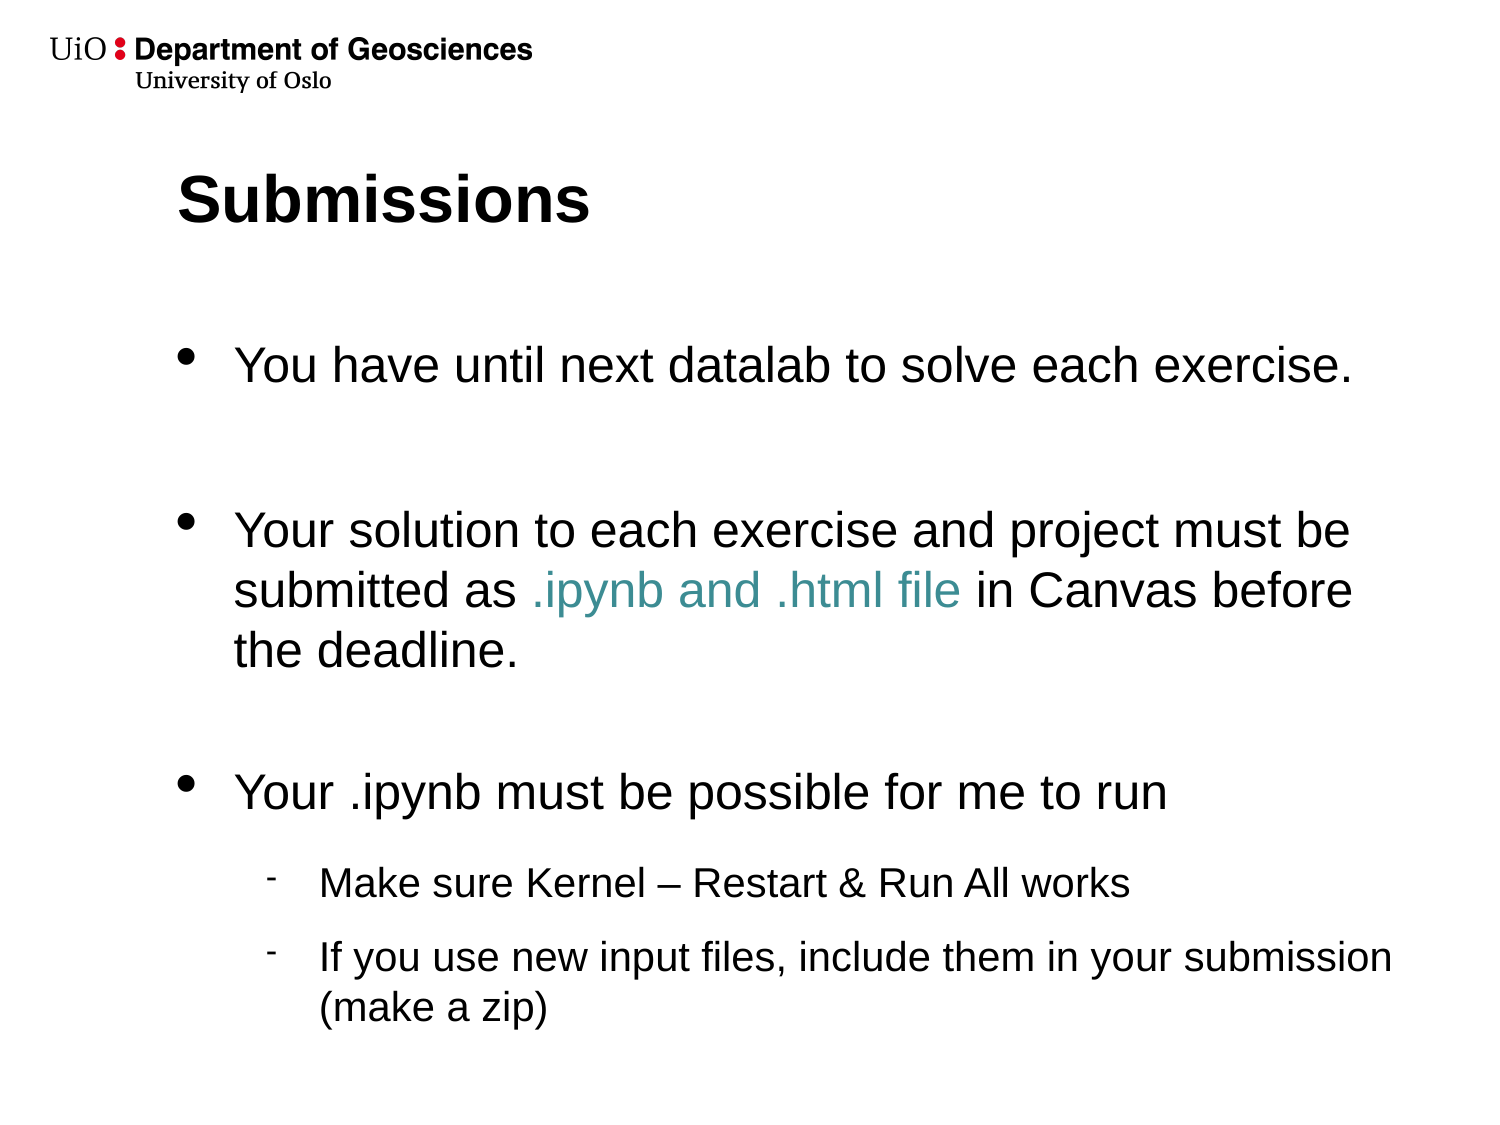

Submissions
You have until next datalab to solve each exercise.
Your solution to each exercise and project must be submitted as .ipynb and .html file in Canvas before the deadline.
Your .ipynb must be possible for me to run
Make sure Kernel – Restart & Run All works
If you use new input files, include them in your submission (make a zip)